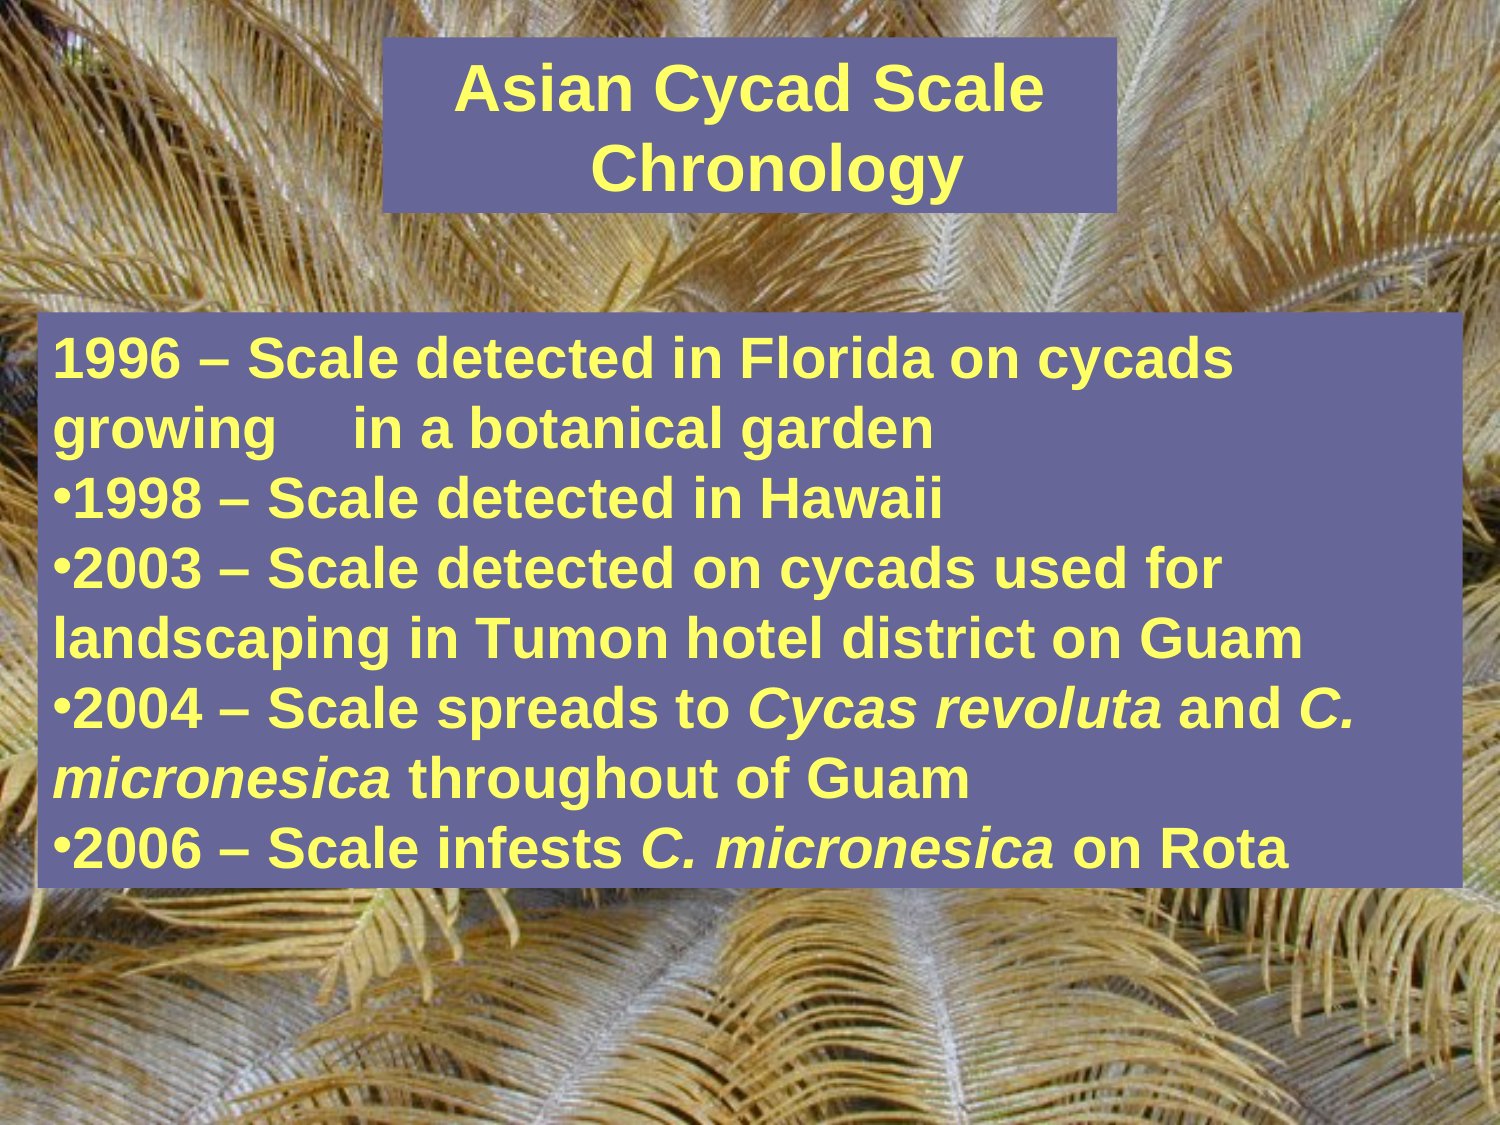

Asian Cycad Scale
Chronology
1996 – Scale detected in Florida on cycads growing 	in a botanical garden
1998 – Scale detected in Hawaii
2003 – Scale detected on cycads used for 	landscaping in Tumon hotel district on Guam
2004 – Scale spreads to Cycas revoluta and C. 	micronesica throughout of Guam
2006 – Scale infests C. micronesica on Rota